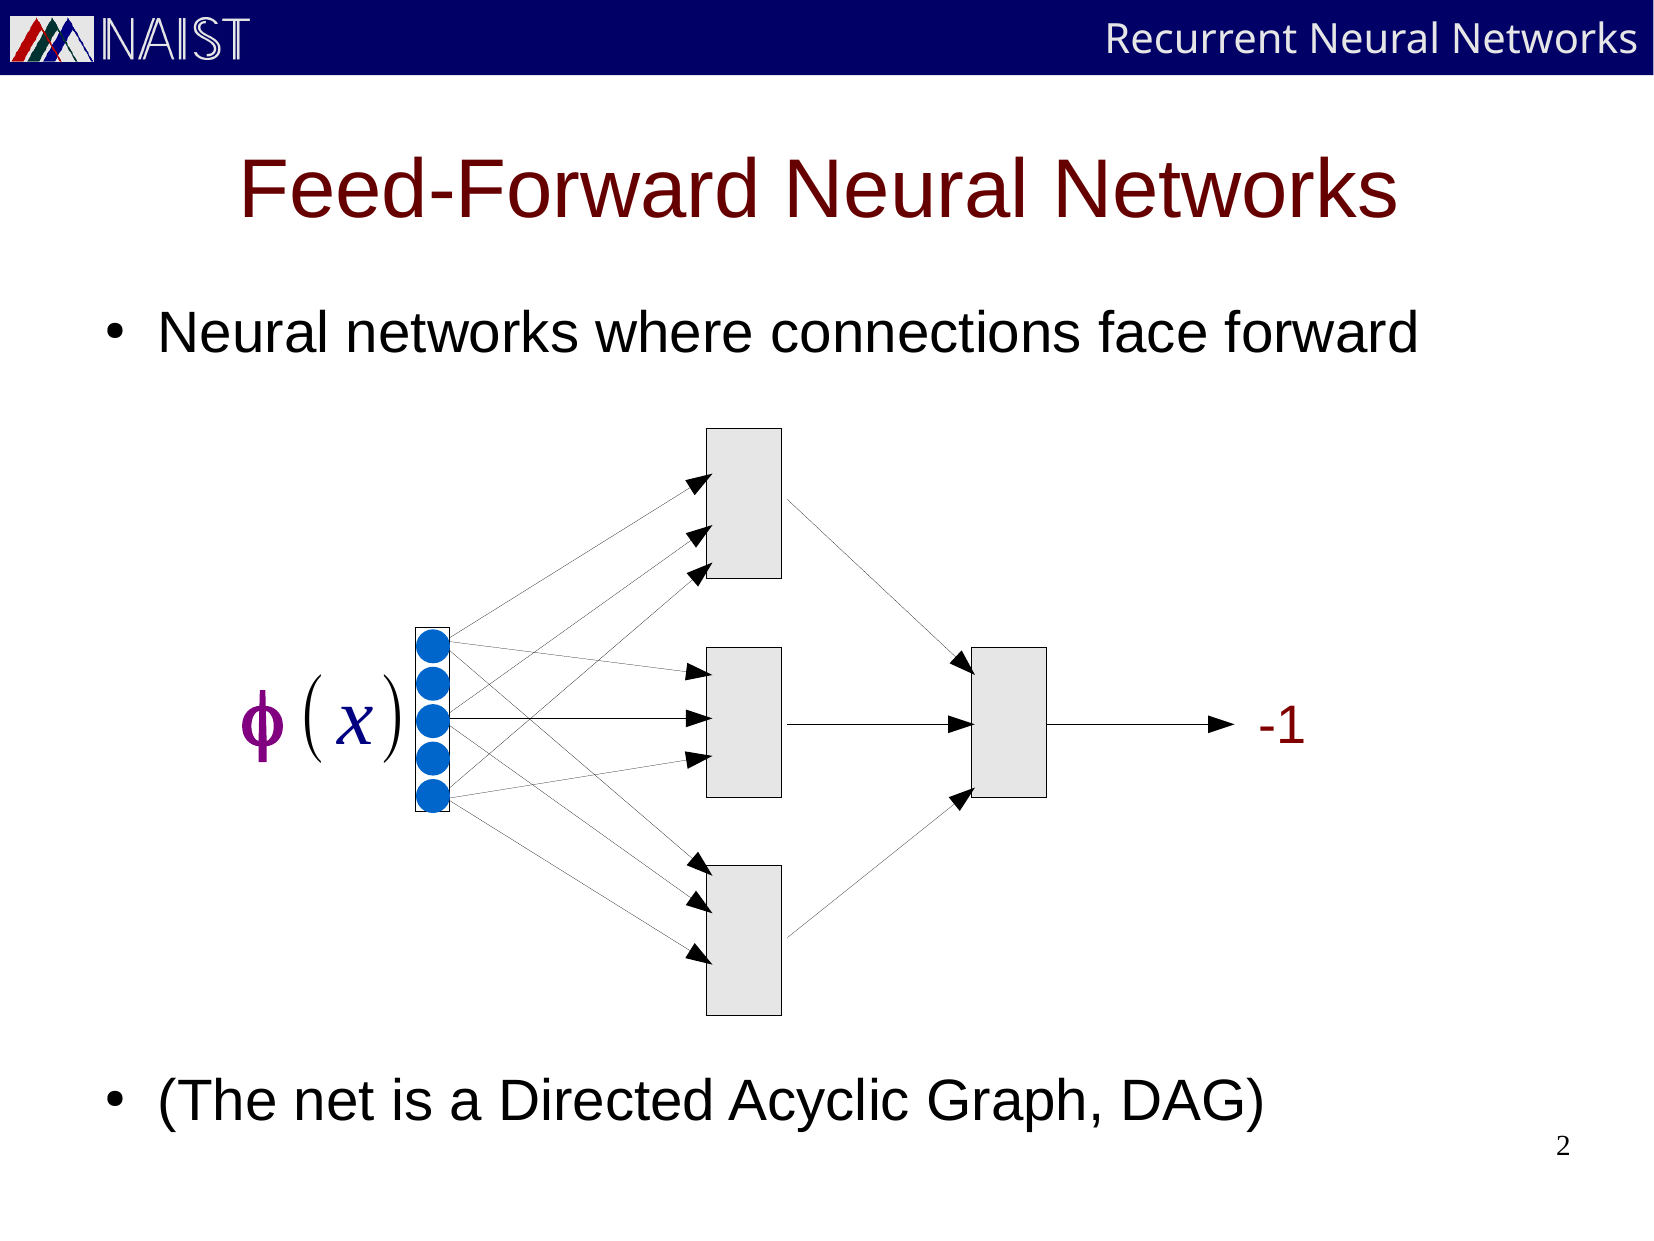

# Feed-Forward Neural Networks
Neural networks where connections face forward
-1
(The net is a Directed Acyclic Graph, DAG)
2